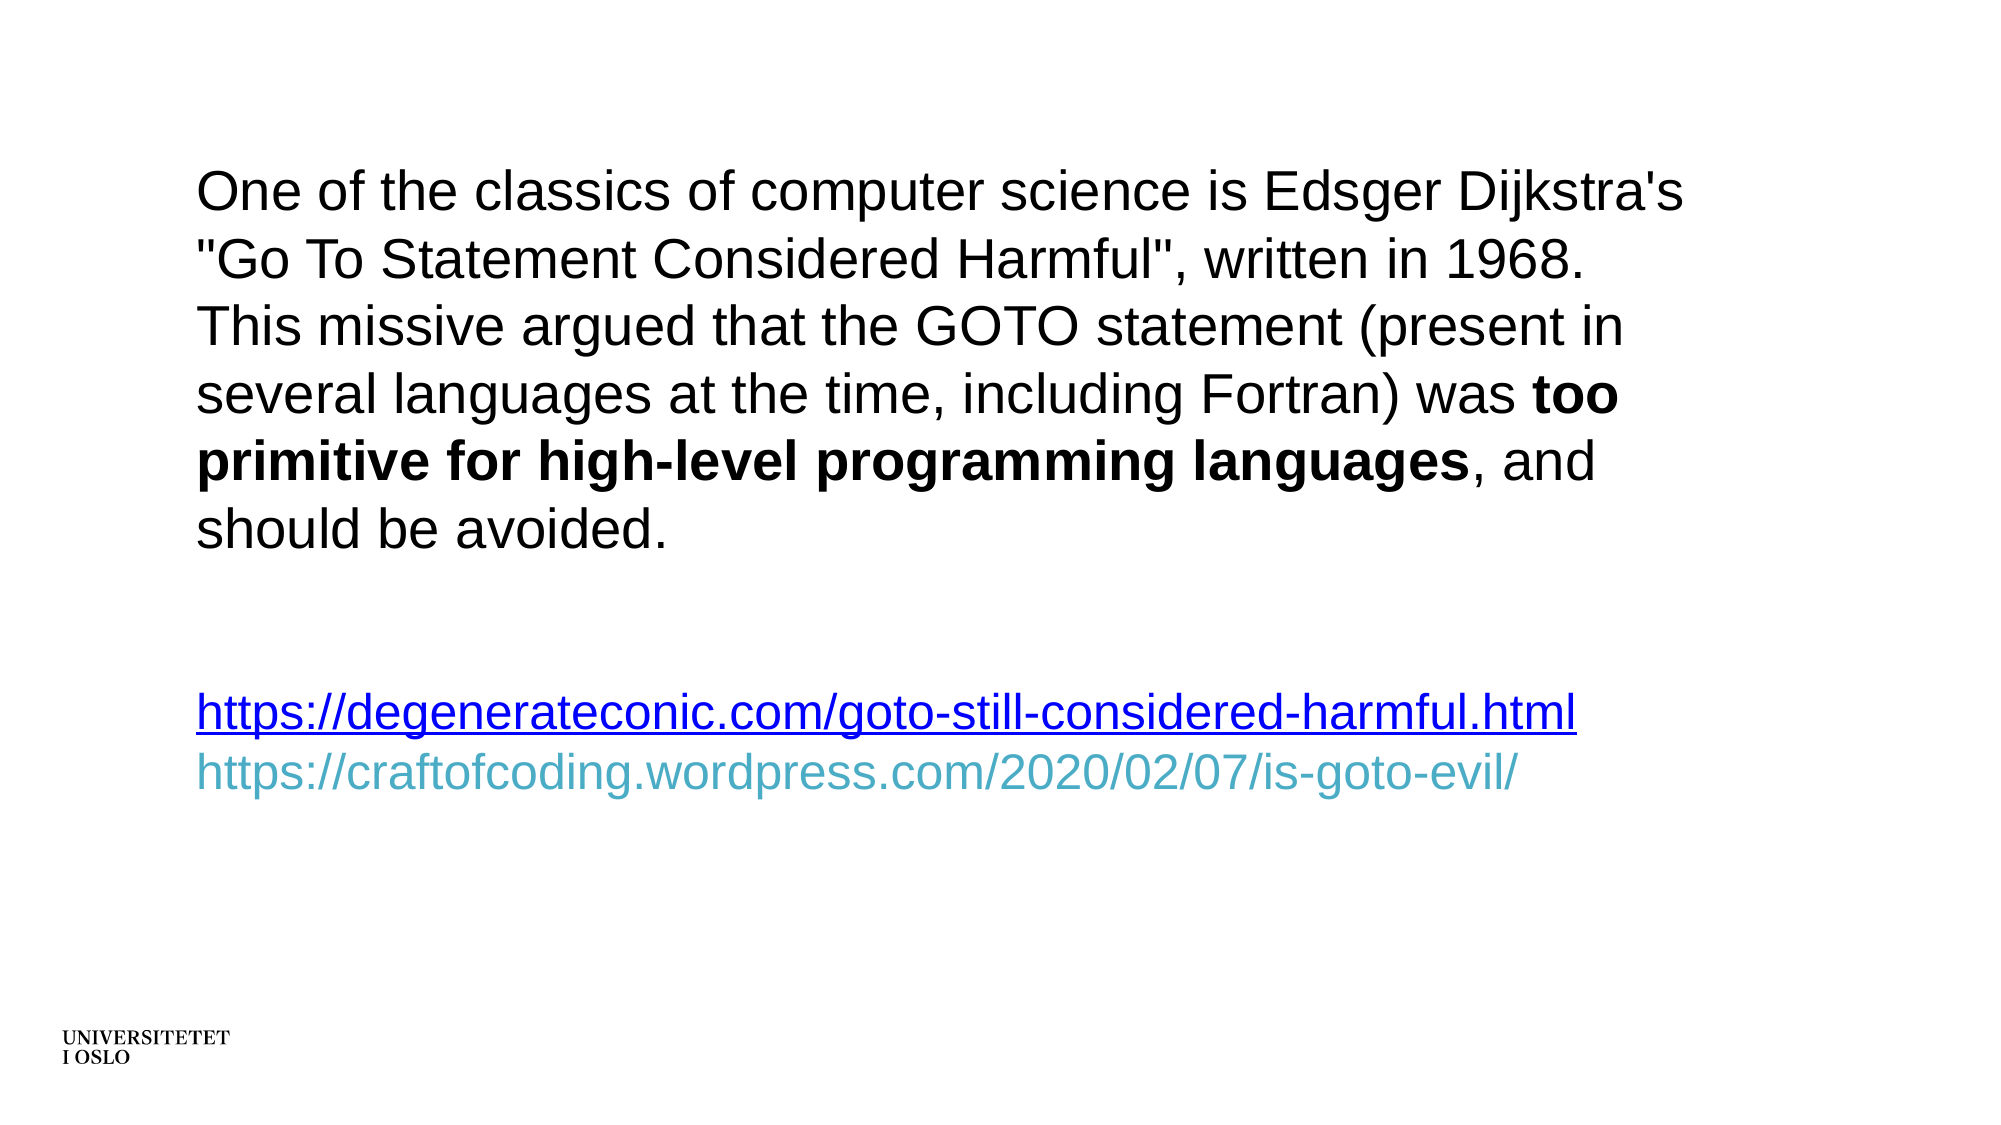

One of the classics of computer science is Edsger Dijkstra's "Go To Statement Considered Harmful", written in 1968. This missive argued that the GOTO statement (present in several languages at the time, including Fortran) was too primitive for high-level programming languages, and should be avoided.
https://degenerateconic.com/goto-still-considered-harmful.html
https://craftofcoding.wordpress.com/2020/02/07/is-goto-evil/